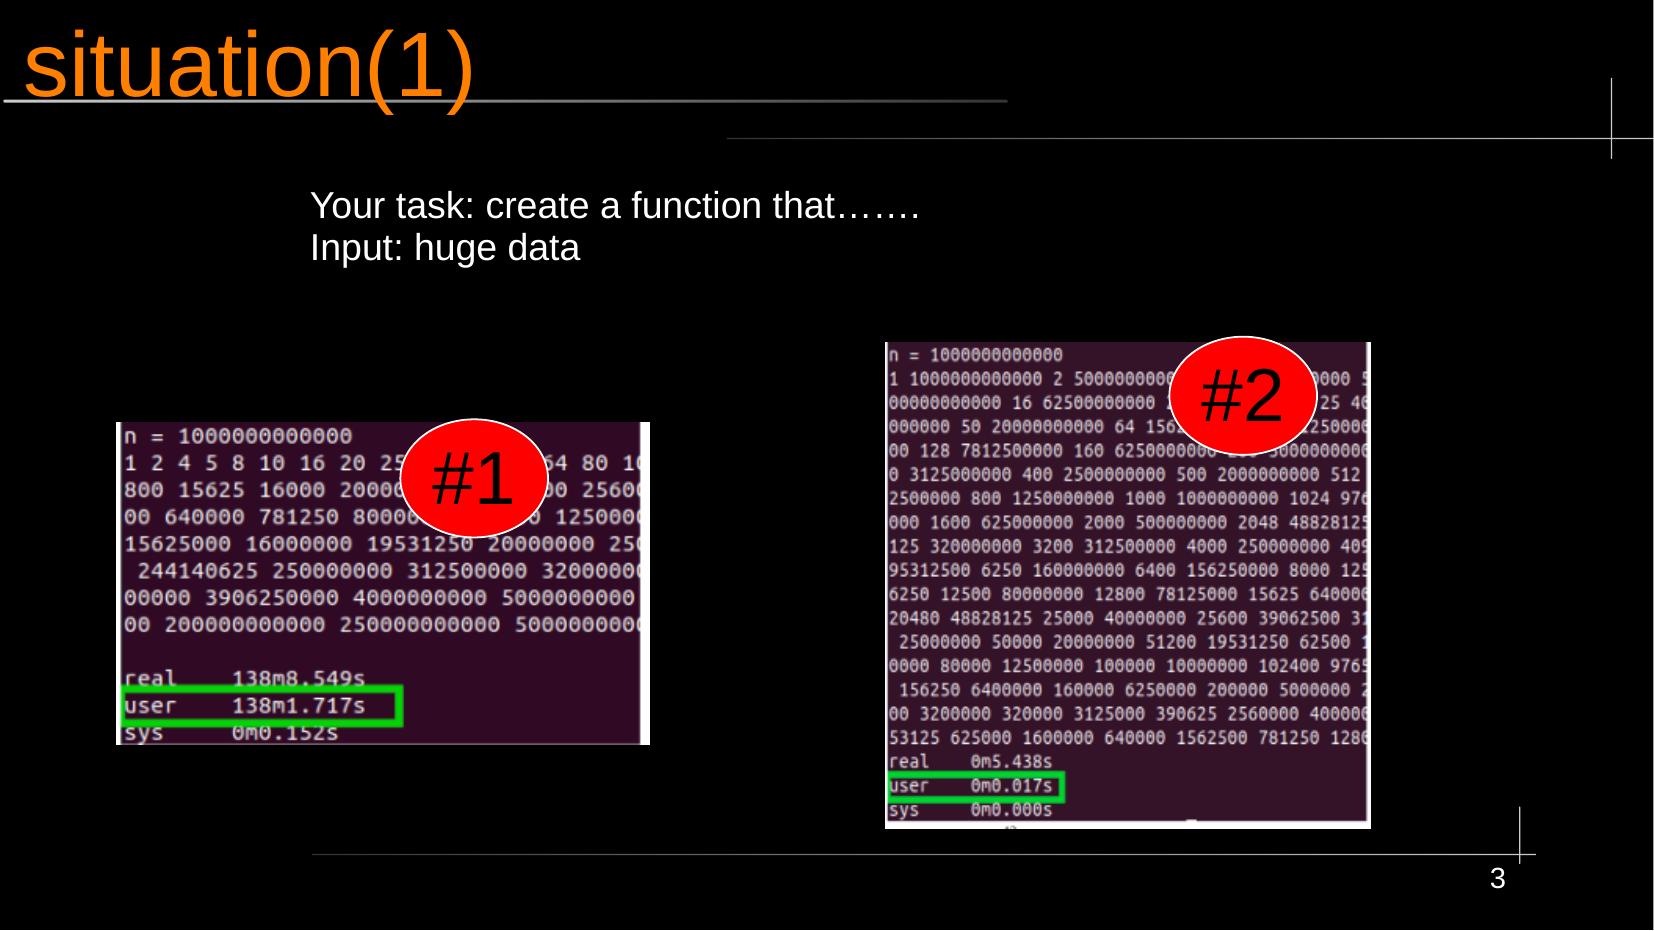

# situation(1)
Your task: create a function that…….
Input: huge data
#2
#1
3